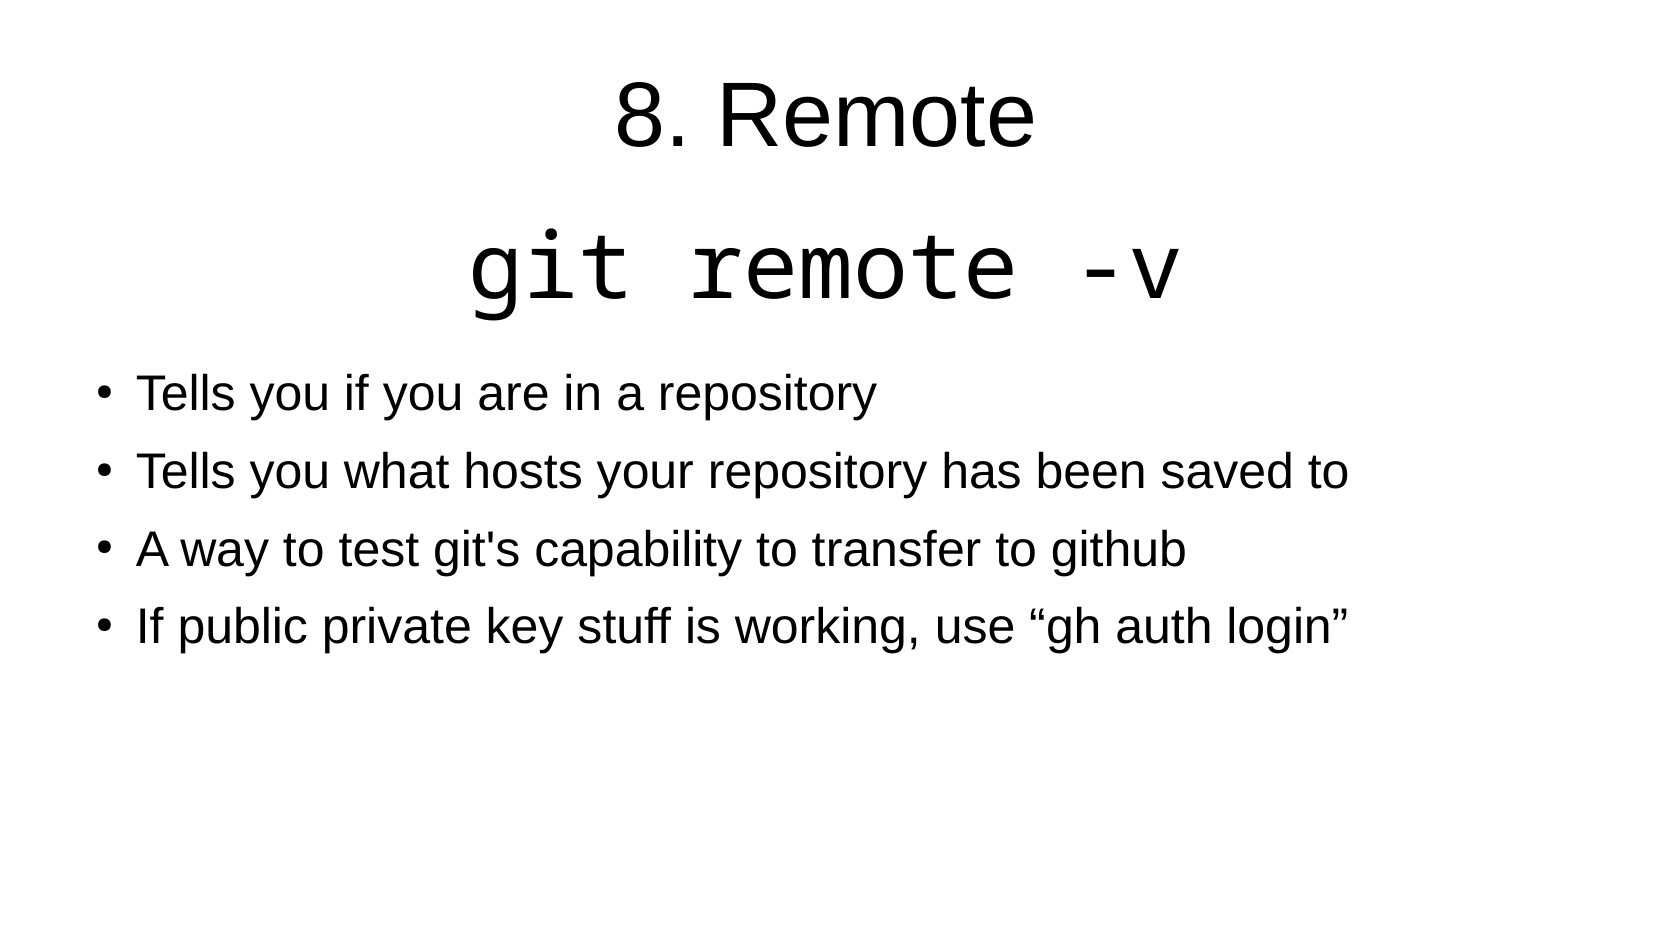

# 8. Remote
git remote -v
Tells you if you are in a repository
Tells you what hosts your repository has been saved to
A way to test git's capability to transfer to github
If public private key stuff is working, use “gh auth login”